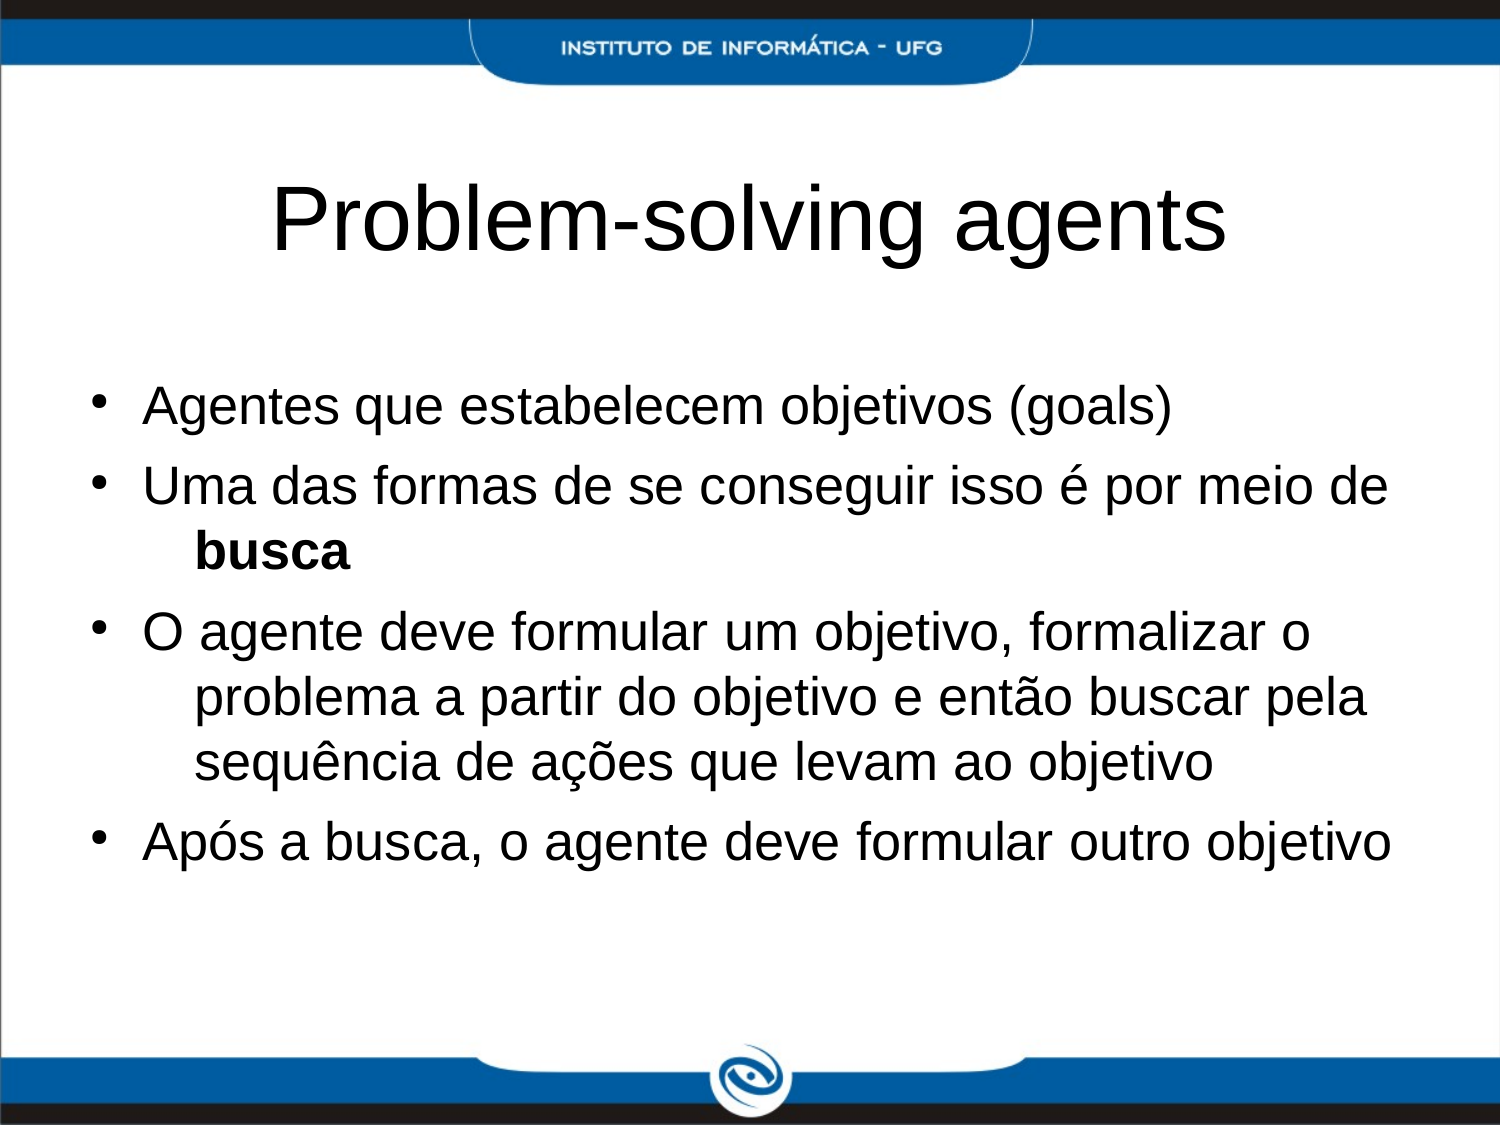

# Problem-solving agents
Agentes que estabelecem objetivos (goals)
Uma das formas de se conseguir isso é por meio de busca
O agente deve formular um objetivo, formalizar o problema a partir do objetivo e então buscar pela sequência de ações que levam ao objetivo
Após a busca, o agente deve formular outro objetivo